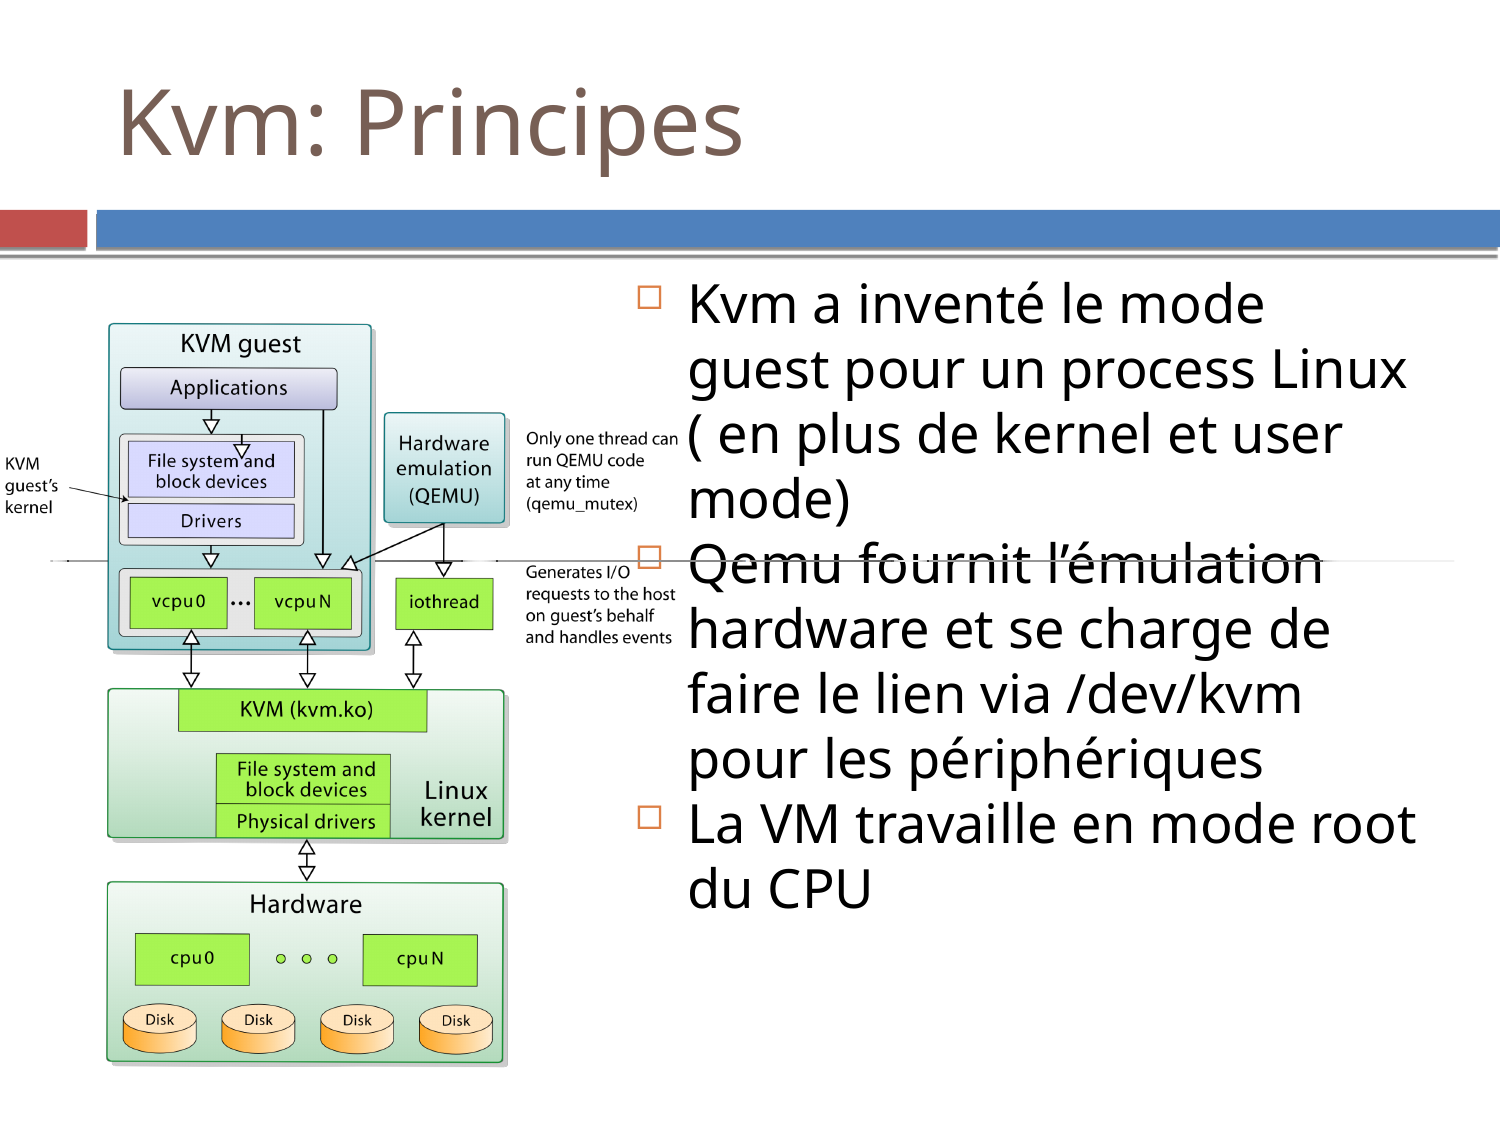

Kvm: Principes
Kvm a inventé le mode guest pour un process Linux ( en plus de kernel et user mode)
Qemu fournit l’émulation hardware et se charge de faire le lien via /dev/kvm pour les périphériques
La VM travaille en mode root du CPU